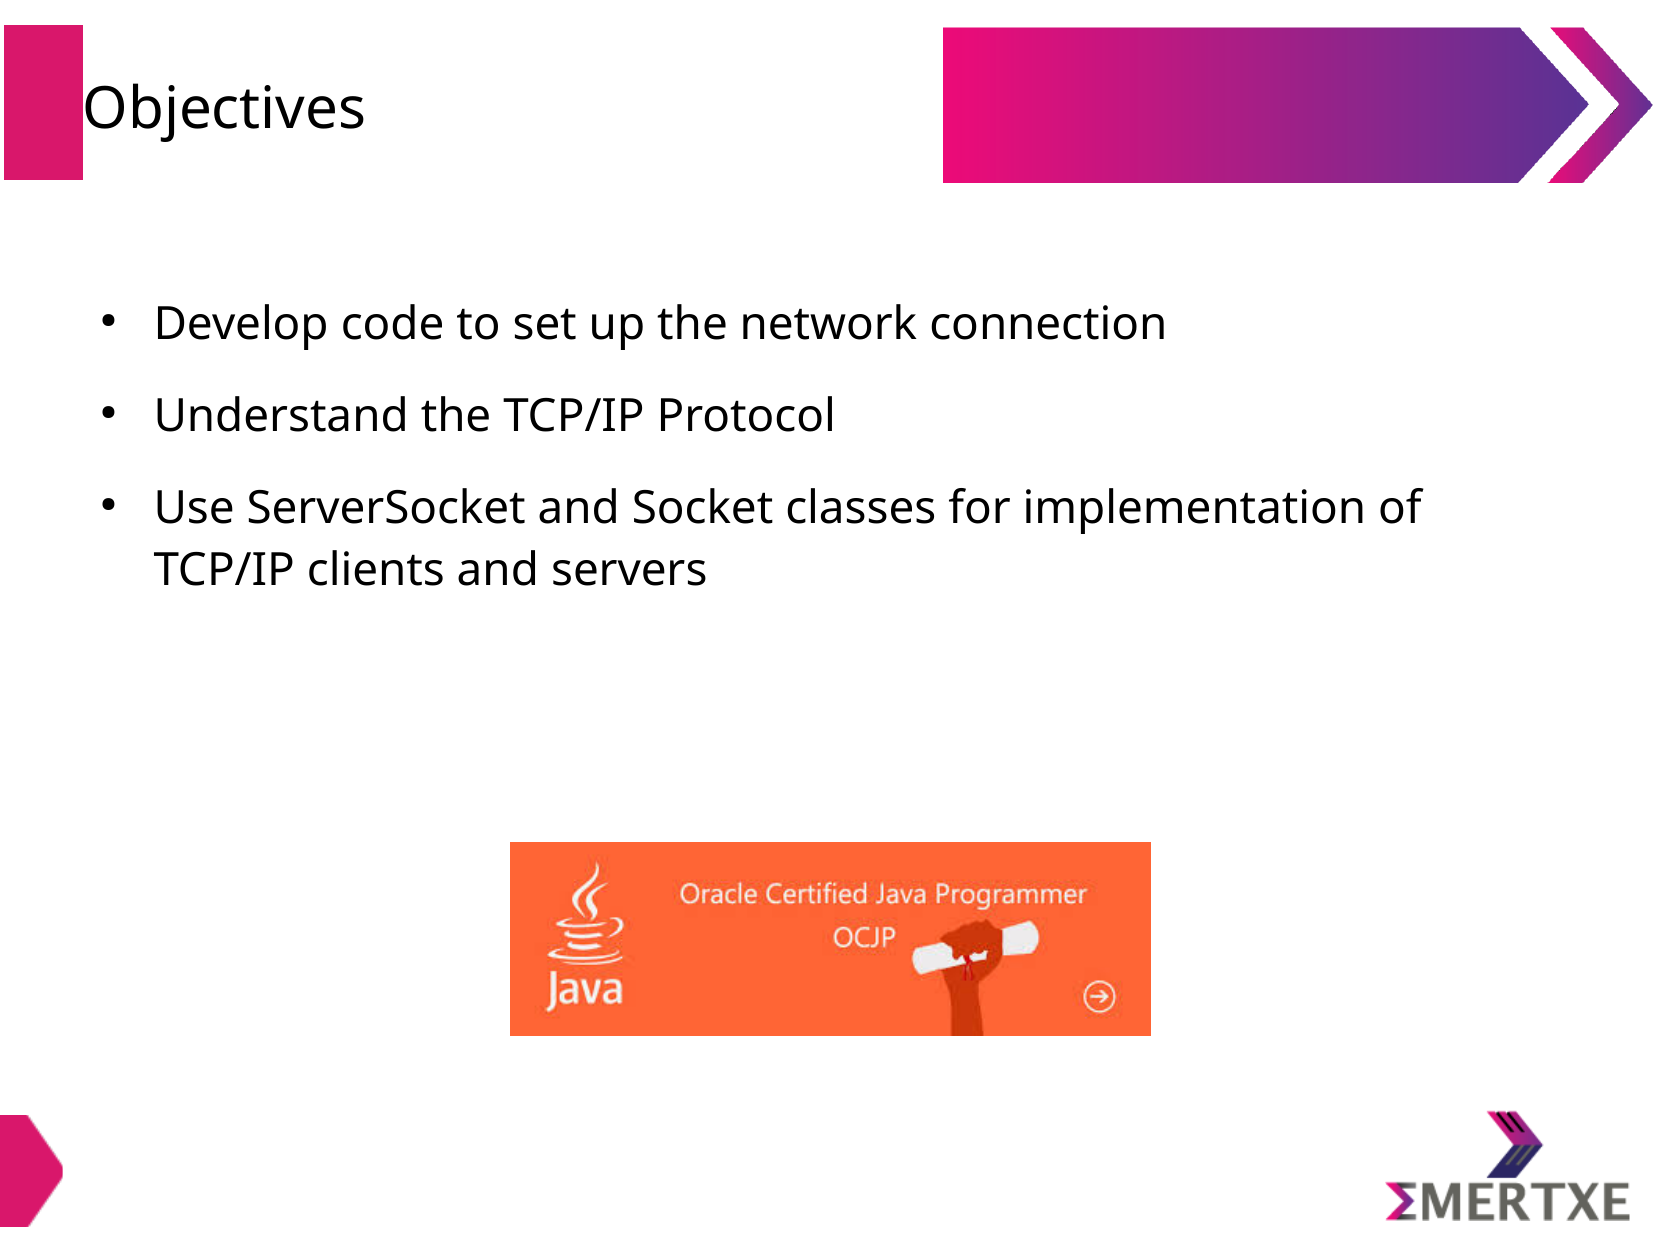

# Objectives
Develop code to set up the network connection
Understand the TCP/IP Protocol
Use ServerSocket and Socket classes for implementation of TCP/IP clients and servers